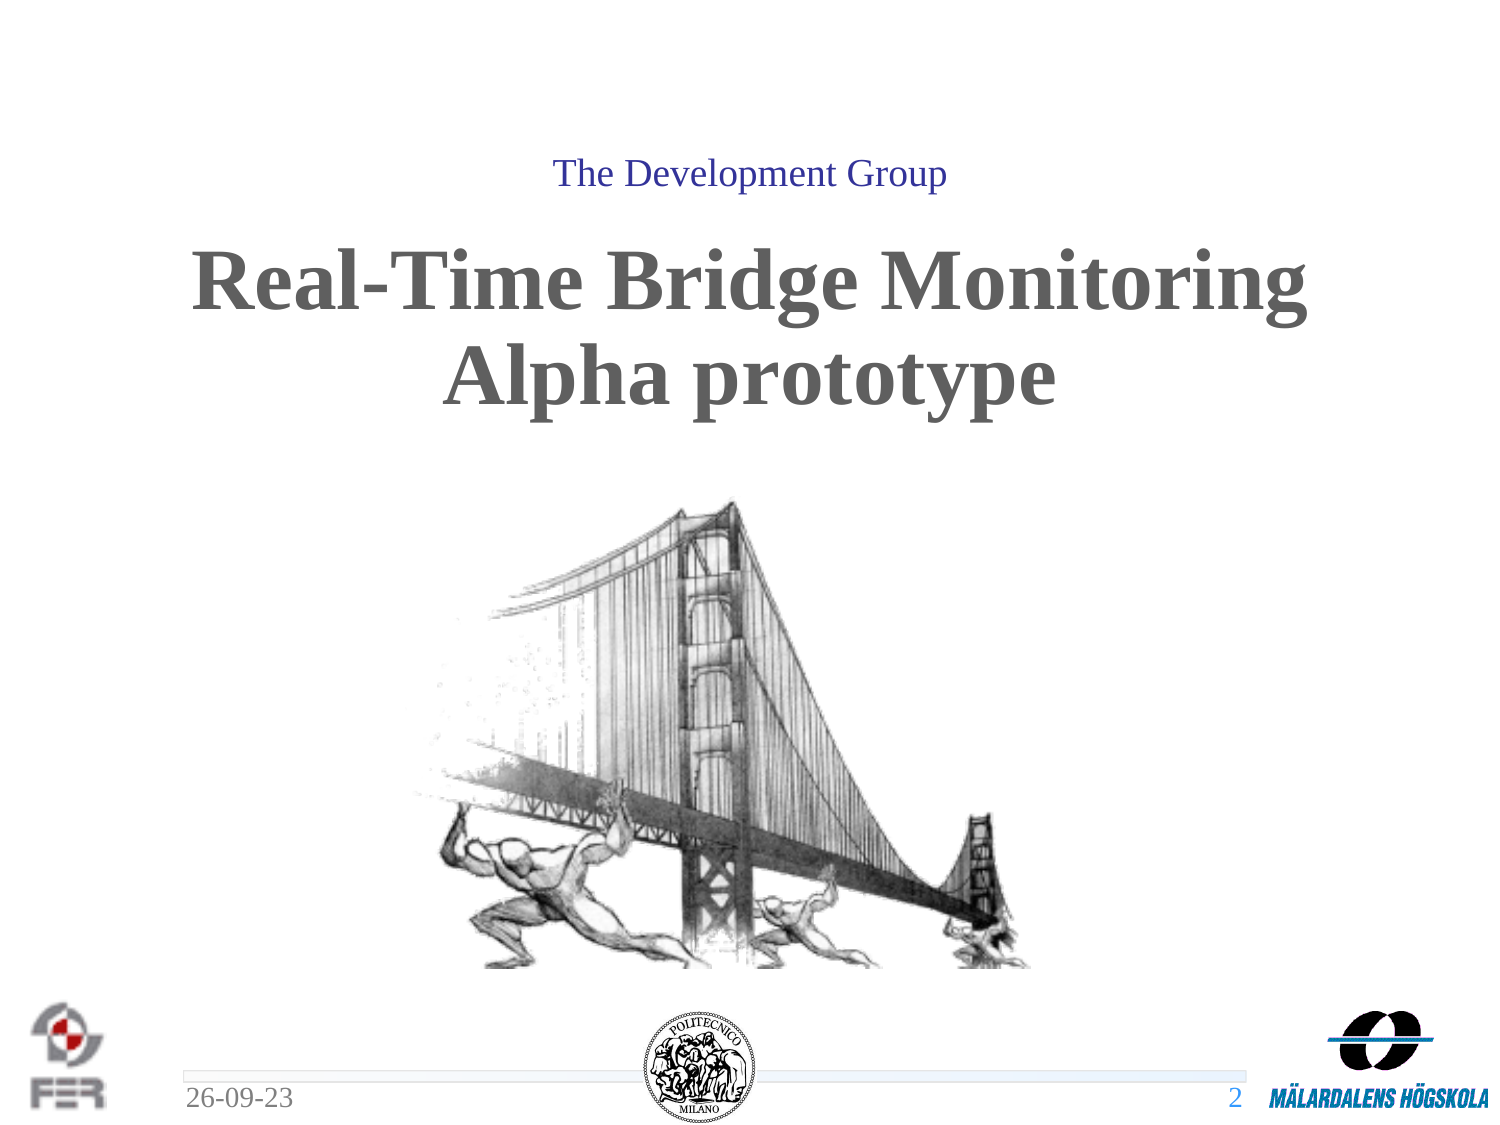

Real-Time Bridge Monitoring
Alpha prototype
The Development Group
26-08-21